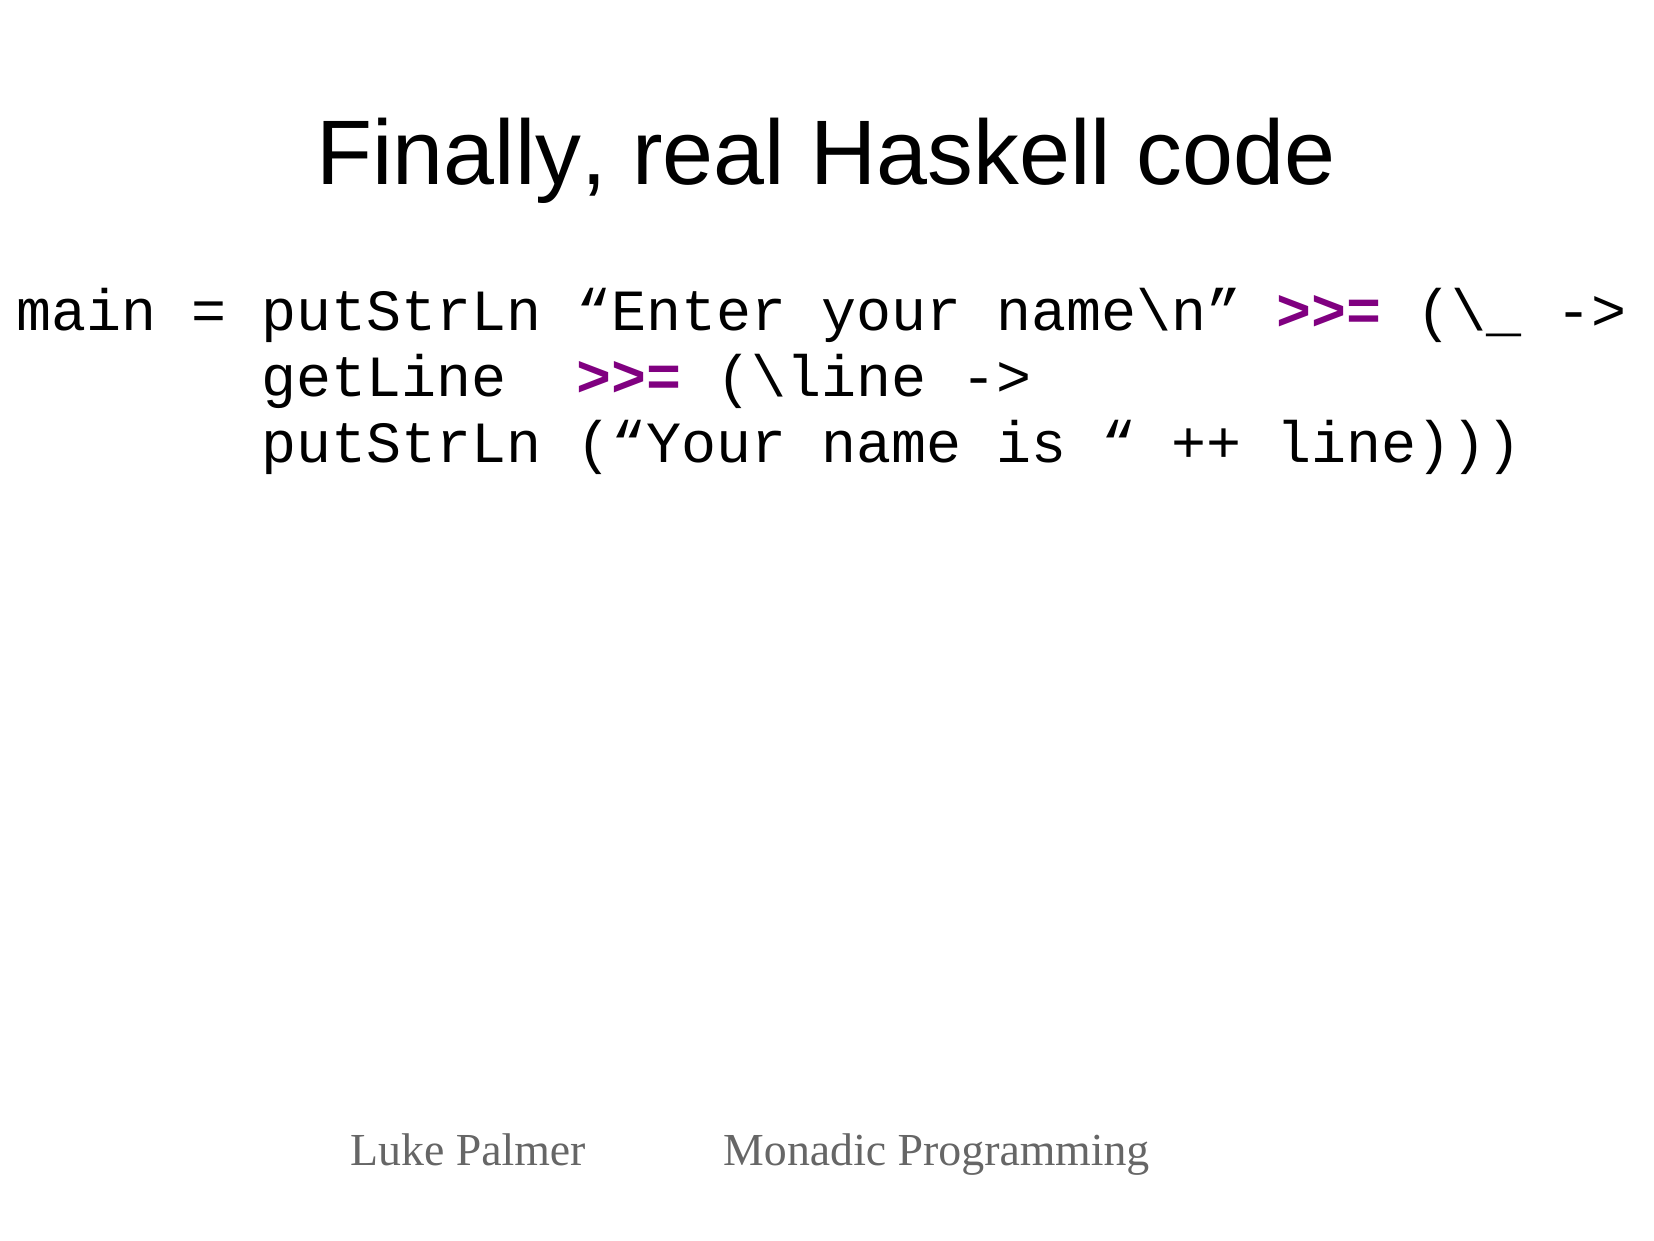

# Finally, real Haskell code
main = putStrLn “Enter your name\n” >>= (\_ ->
 getLine >>= (\line ->
 putStrLn (“Your name is “ ++ line)))